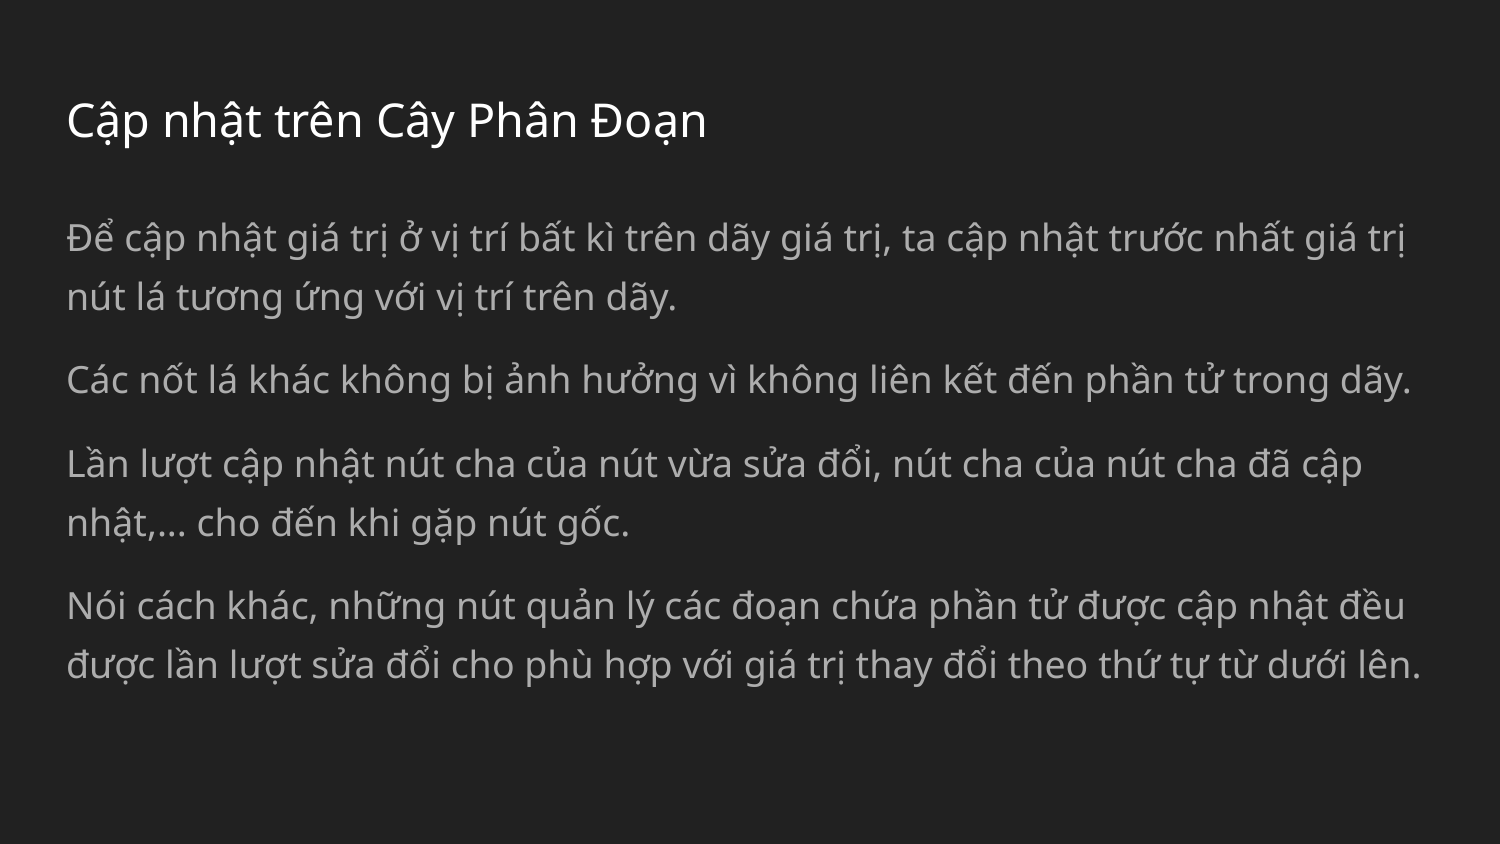

# Cập nhật trên Cây Phân Đoạn
Để cập nhật giá trị ở vị trí bất kì trên dãy giá trị, ta cập nhật trước nhất giá trị nút lá tương ứng với vị trí trên dãy.
Các nốt lá khác không bị ảnh hưởng vì không liên kết đến phần tử trong dãy.
Lần lượt cập nhật nút cha của nút vừa sửa đổi, nút cha của nút cha đã cập nhật,... cho đến khi gặp nút gốc.
Nói cách khác, những nút quản lý các đoạn chứa phần tử được cập nhật đều được lần lượt sửa đổi cho phù hợp với giá trị thay đổi theo thứ tự từ dưới lên.